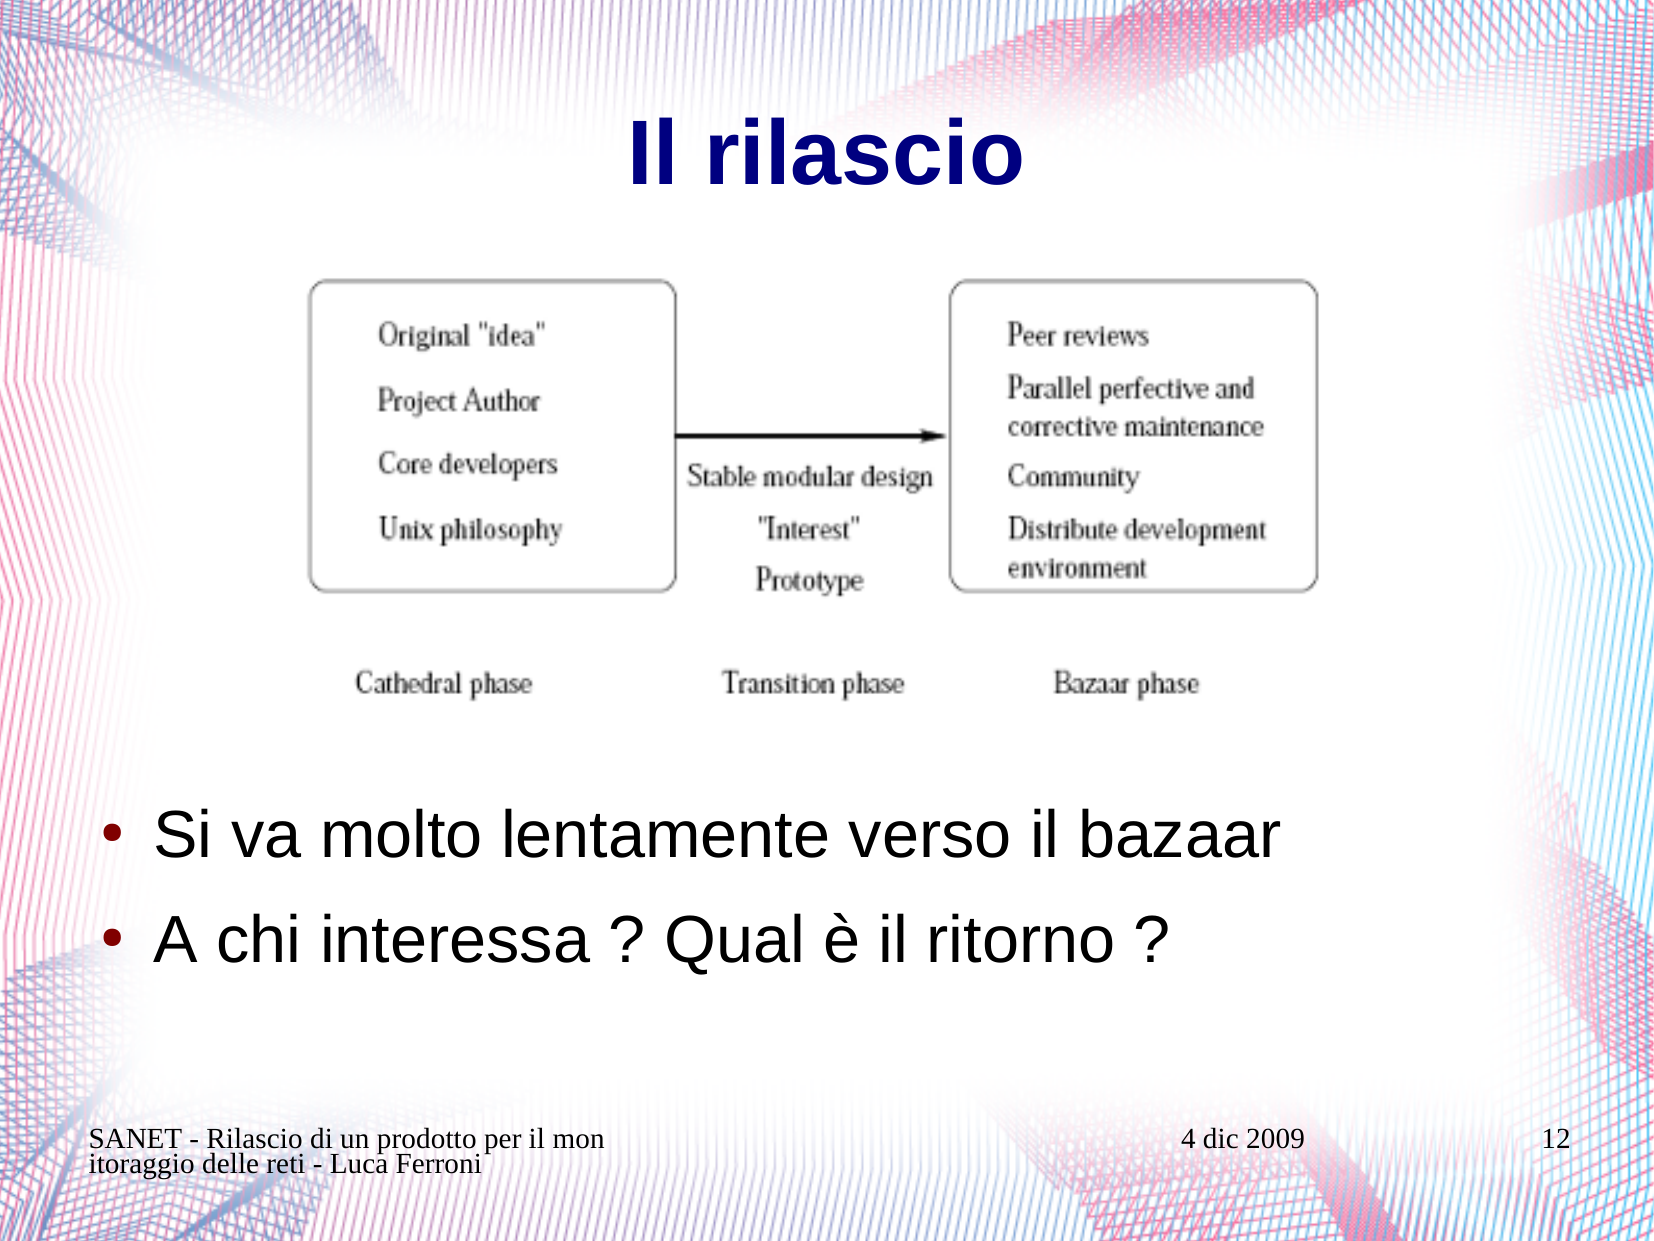

# Il rilascio
Si va molto lentamente verso il bazaar
A chi interessa ? Qual è il ritorno ?
SANET - Rilascio di un prodotto per il monitoraggio delle reti - Luca Ferroni
12
4 dic 2009